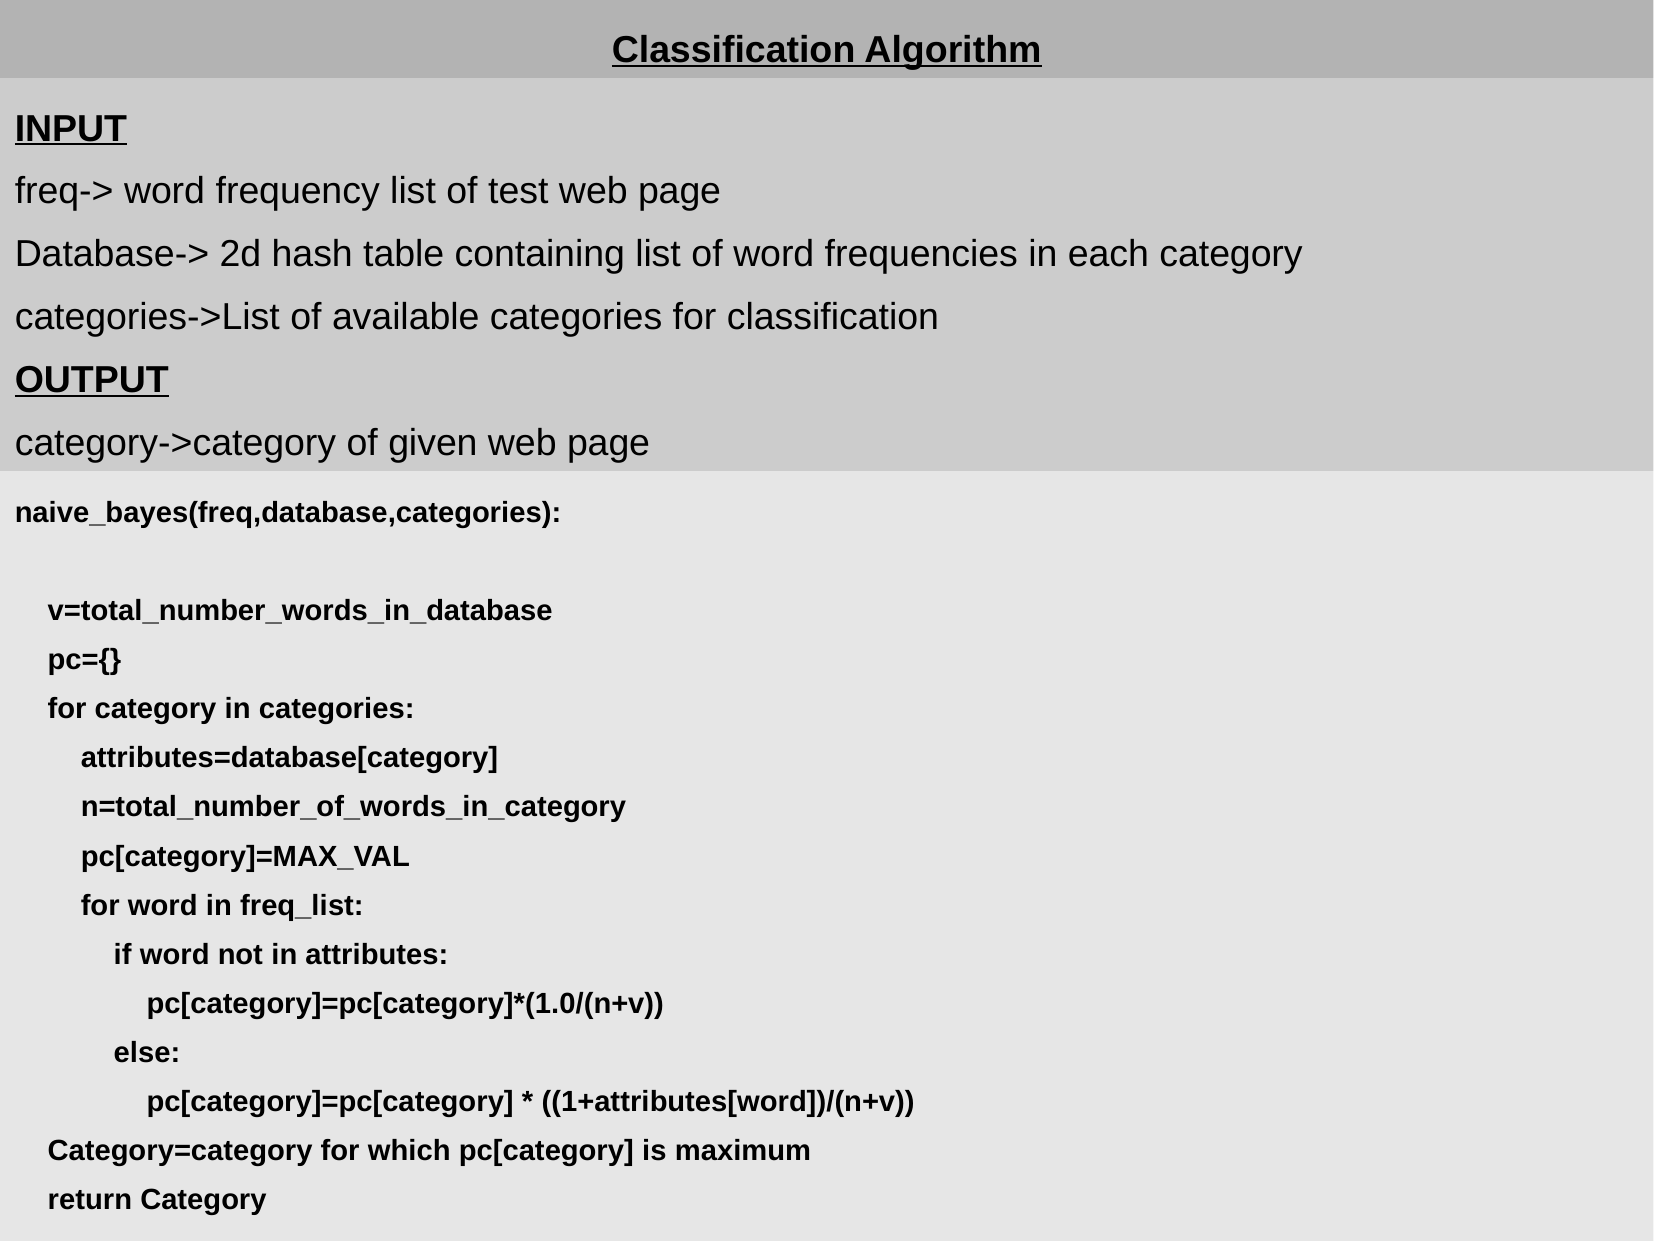

| Classification Algorithm |
| --- |
| INPUT freq-> word frequency list of test web page Database-> 2d hash table containing list of word frequencies in each category categories->List of available categories for classification OUTPUT category->category of given web page |
| naive\_bayes(freq,database,categories): v=total\_number\_words\_in\_database pc={} for category in categories: attributes=database[category] n=total\_number\_of\_words\_in\_category pc[category]=MAX\_VAL for word in freq\_list: if word not in attributes: pc[category]=pc[category]\*(1.0/(n+v)) else: pc[category]=pc[category] \* ((1+attributes[word])/(n+v)) Category=category for which pc[category] is maximum return Category |
| |